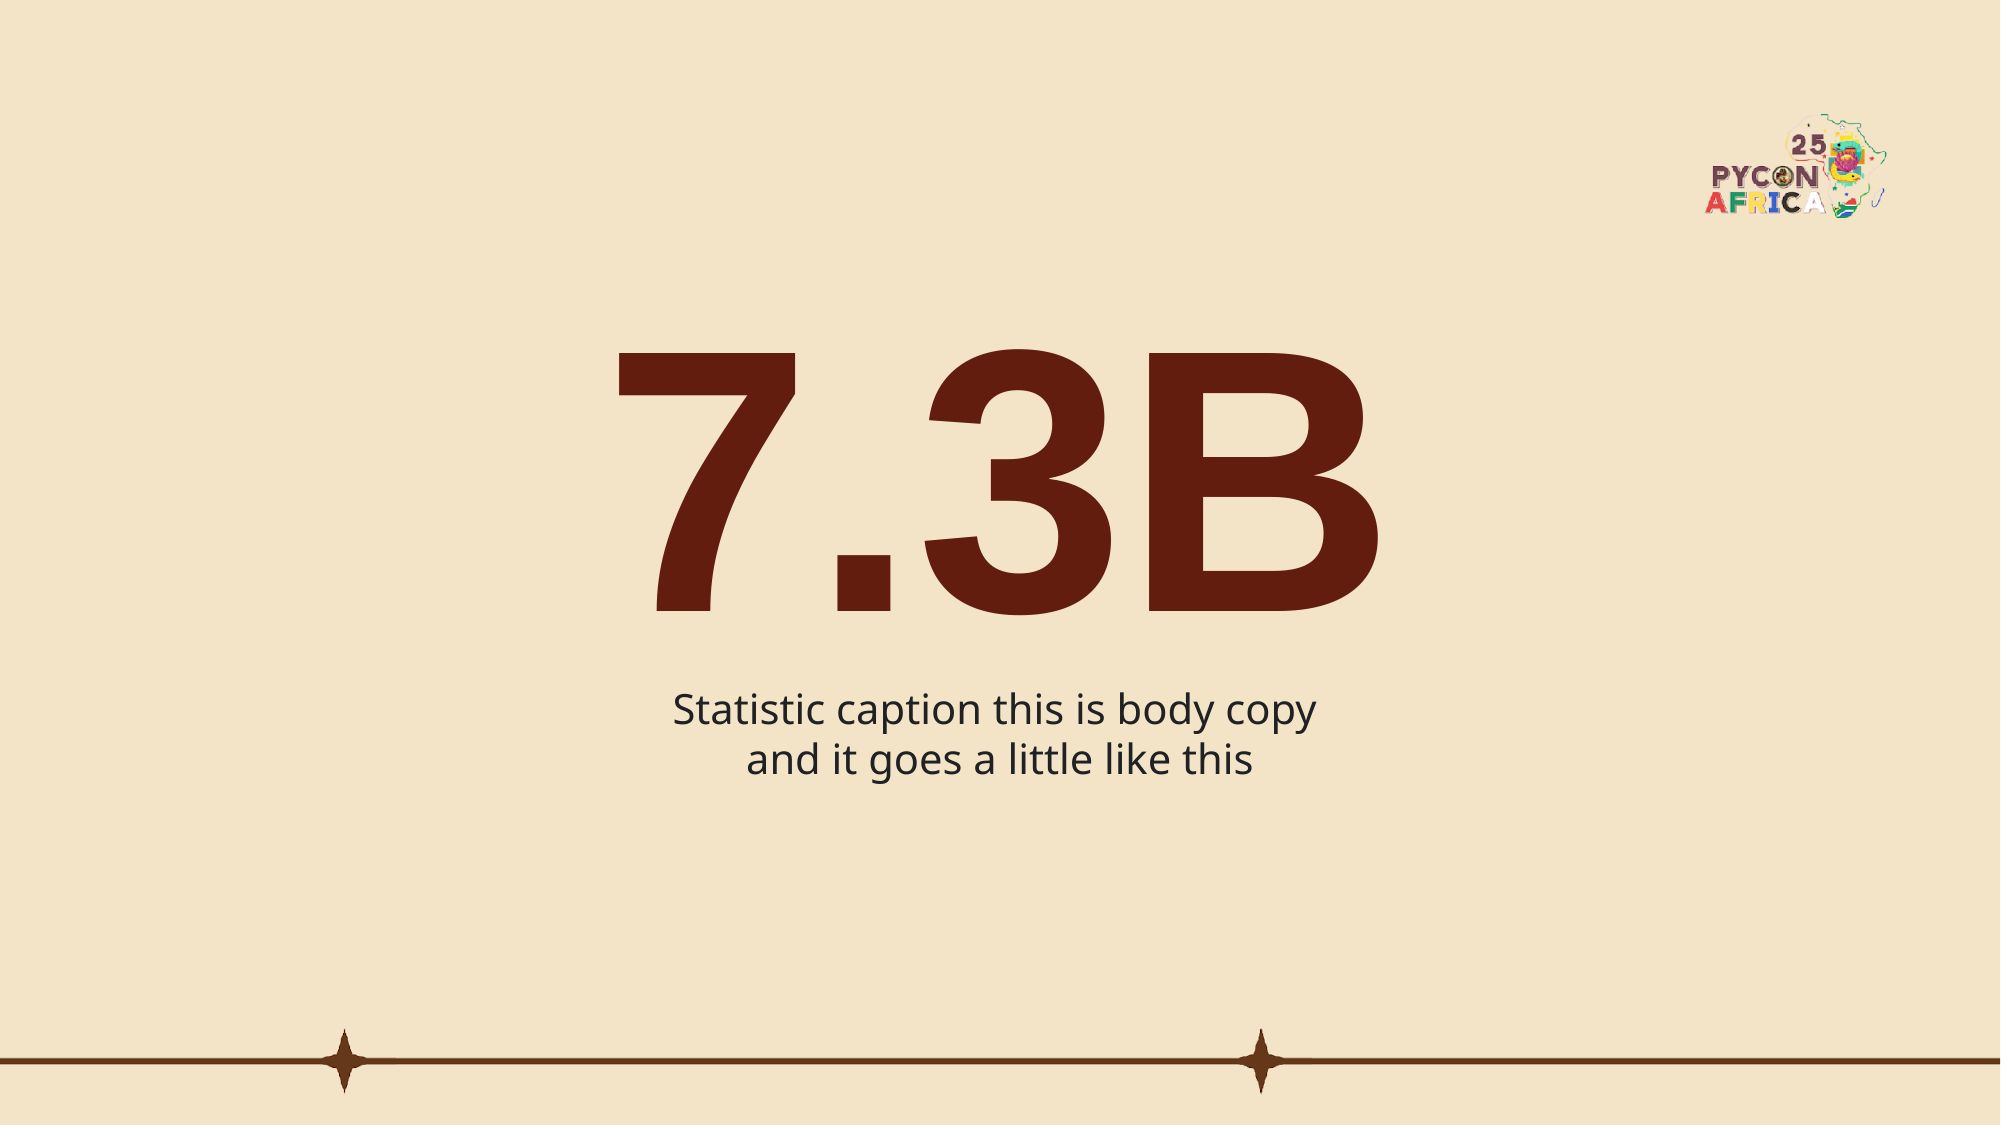

7.3B
Statistic caption this is body copy
and it goes a little like this